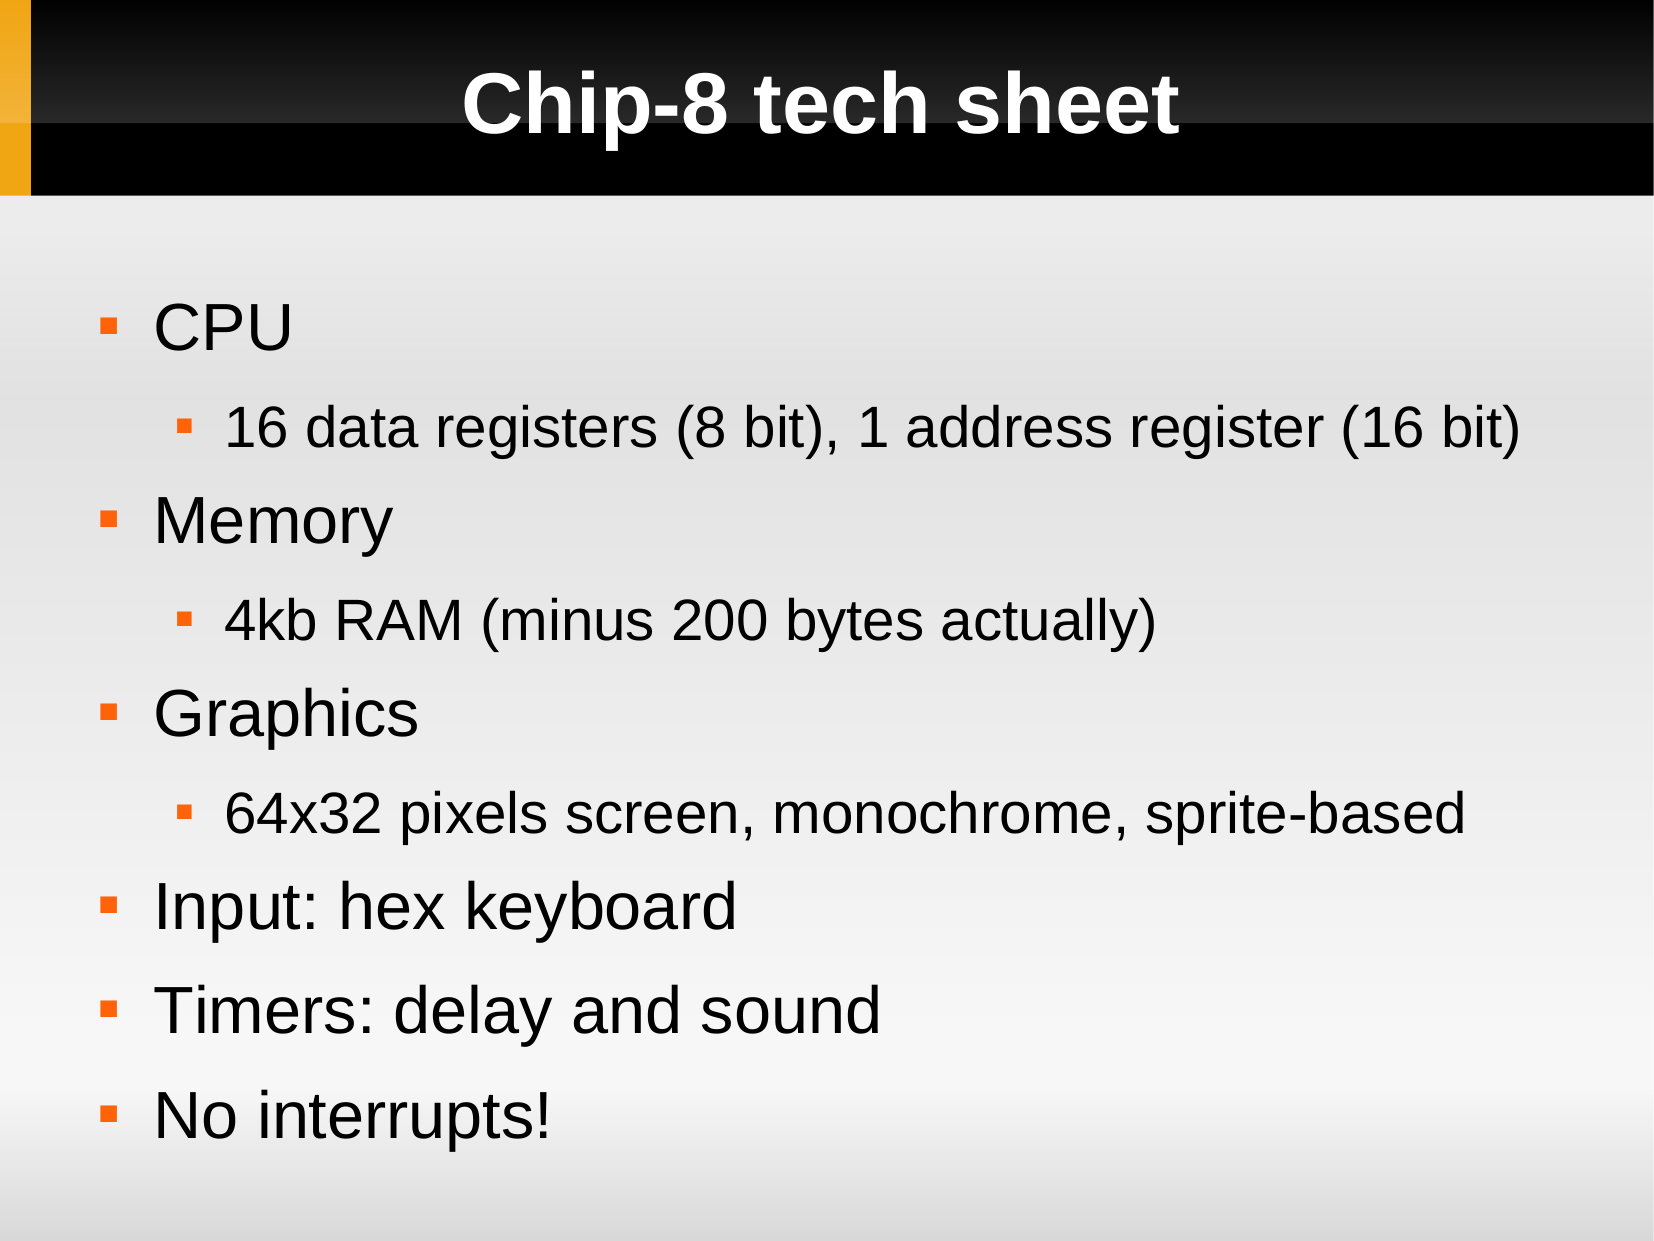

# Chip-8 tech sheet
CPU
16 data registers (8 bit), 1 address register (16 bit)
Memory
4kb RAM (minus 200 bytes actually)
Graphics
64x32 pixels screen, monochrome, sprite-based
Input: hex keyboard
Timers: delay and sound
No interrupts!